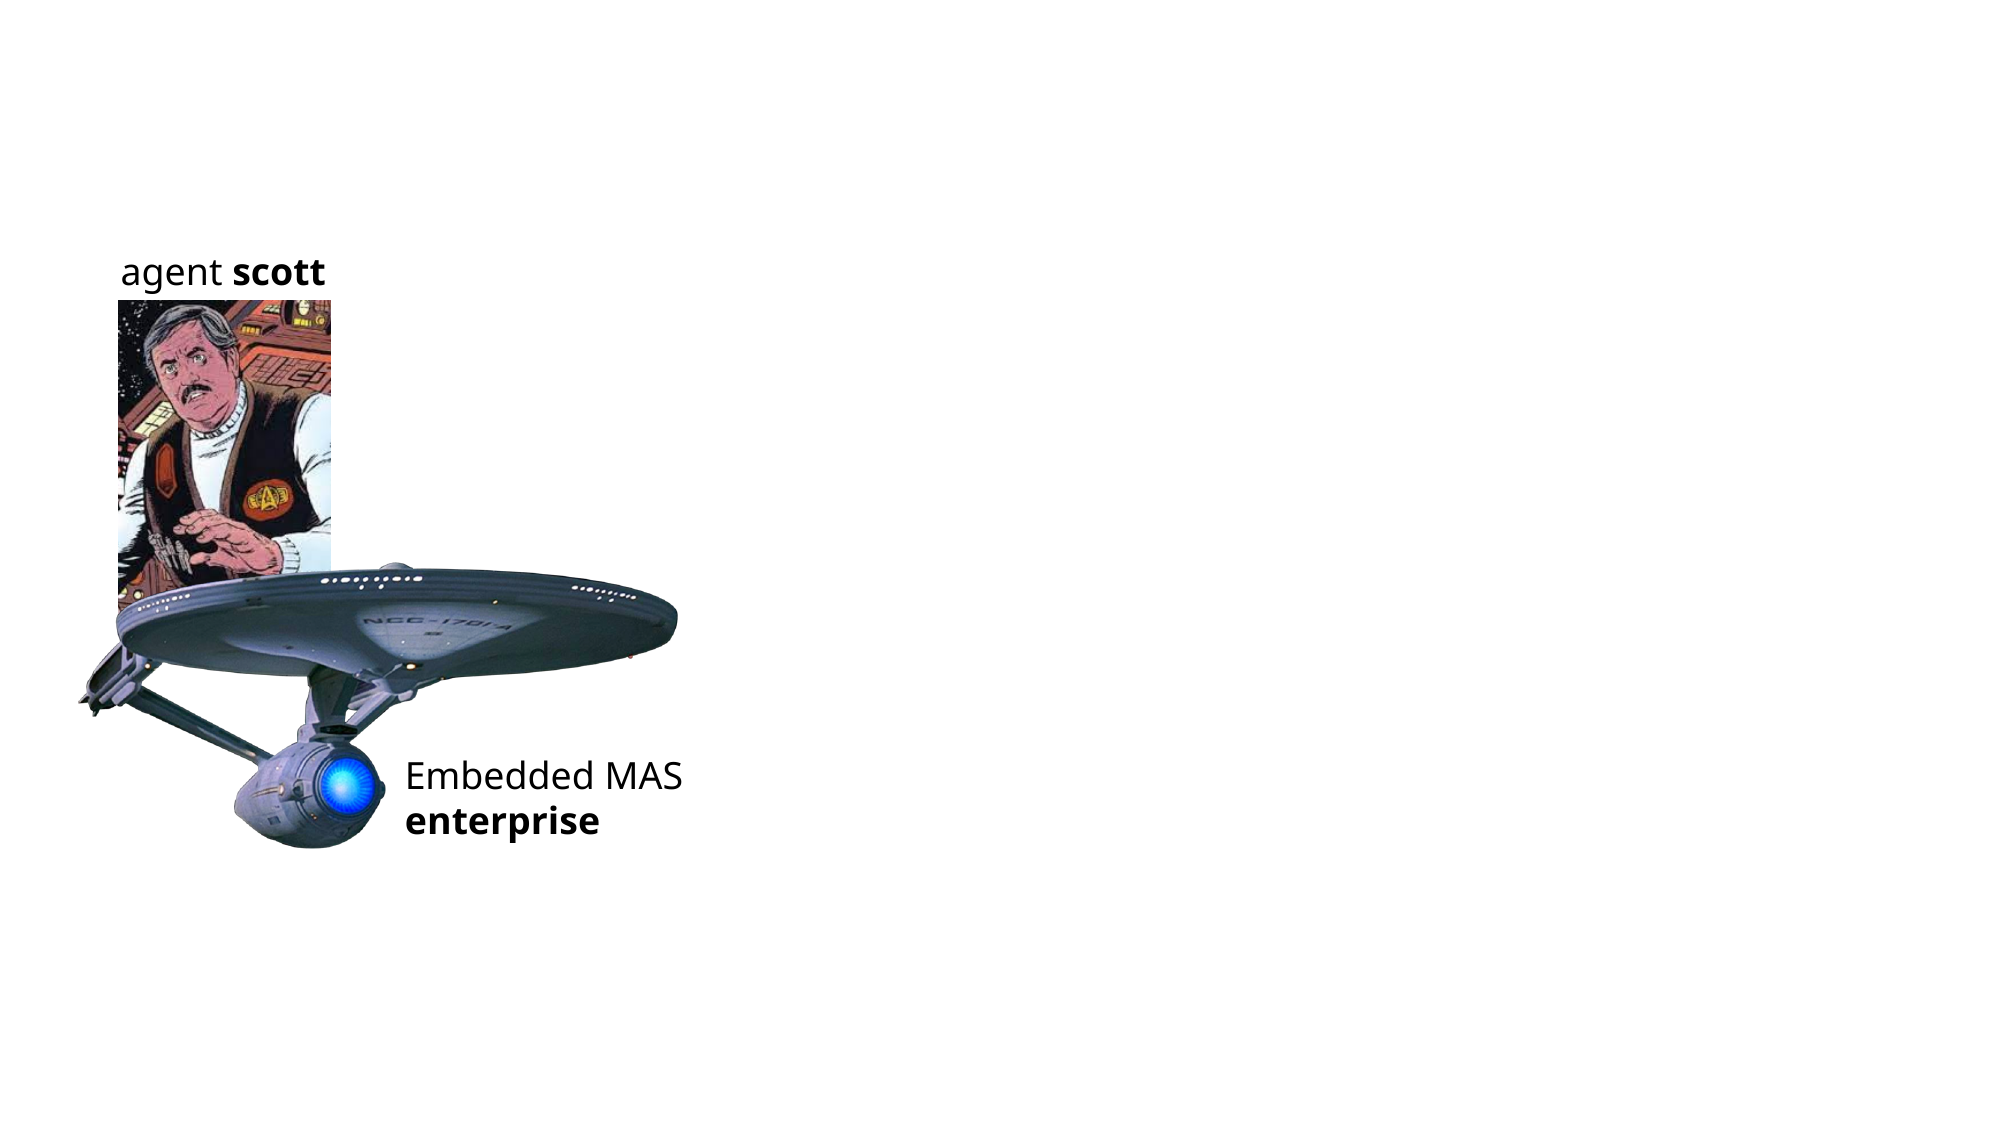

Exemplo: Comunicação entre SMA Embarcados
agent scott
Embedded MAS enterprise